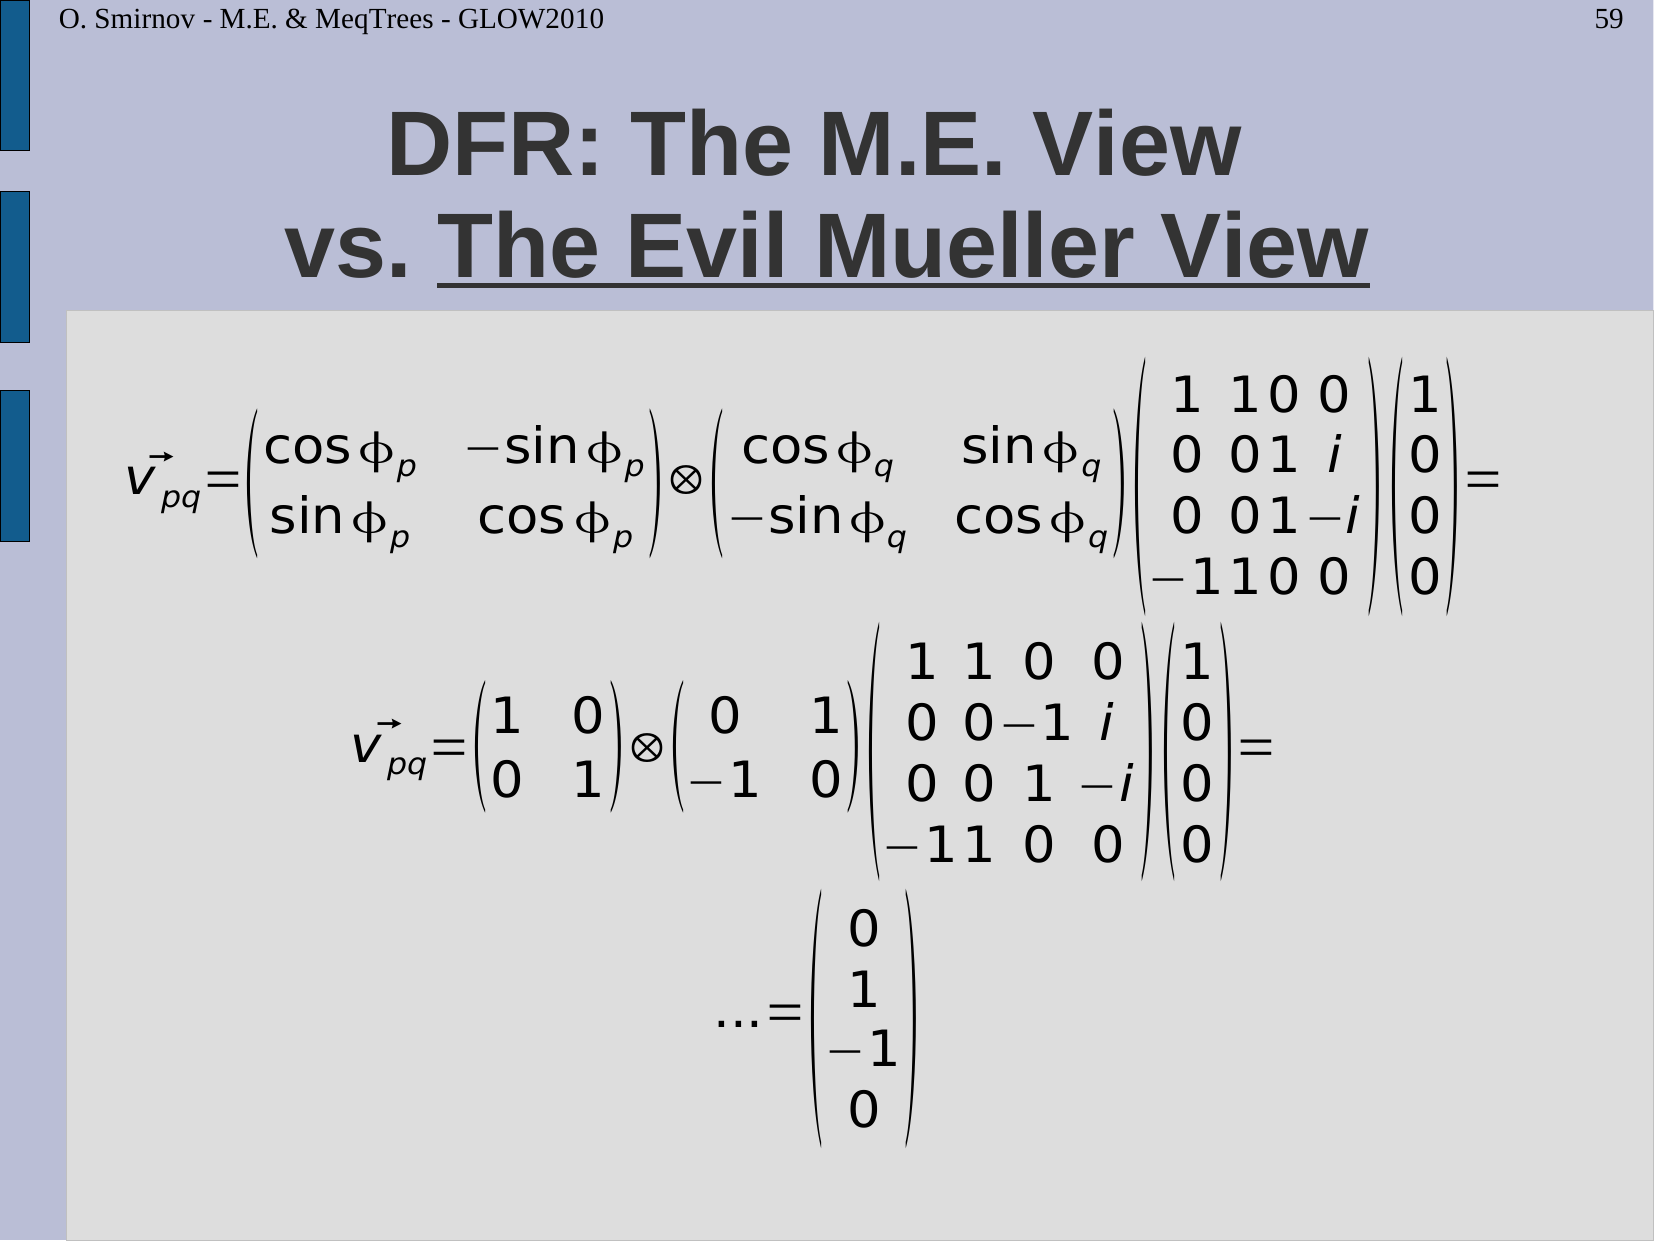

O. Smirnov - M.E. & MeqTrees - GLOW2010
59
# DFR: The M.E. View vs. The Evil Mueller View